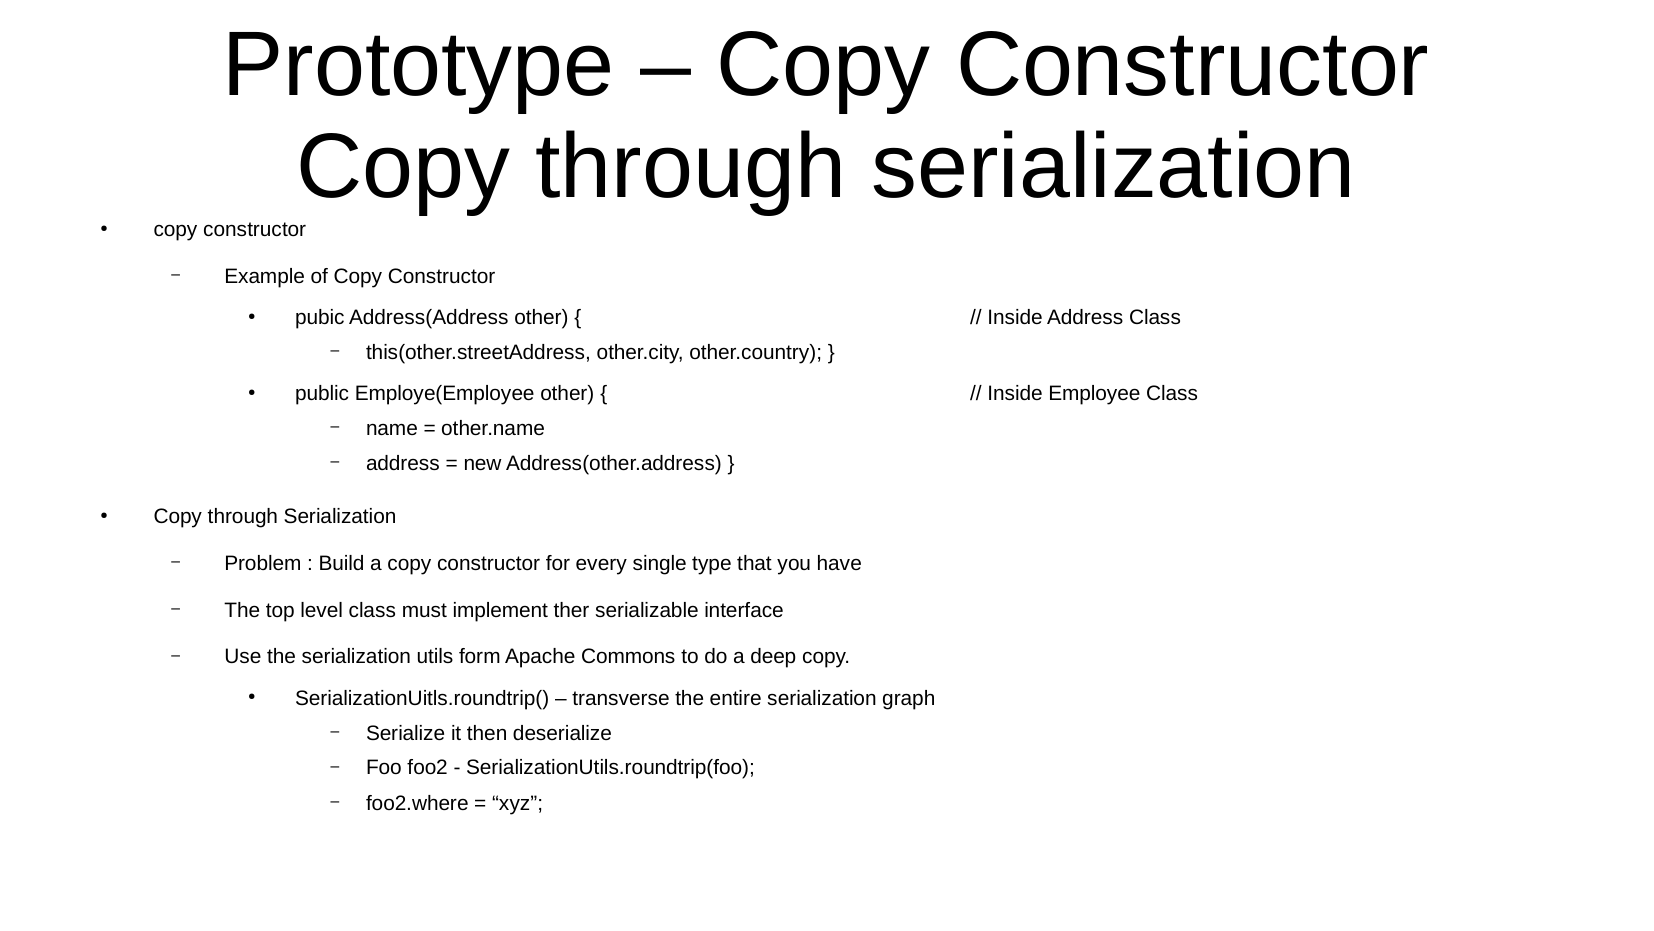

# Prototype – Copy Constructor Copy through serialization
copy constructor
Example of Copy Constructor
pubic Address(Address other) { 						// Inside Address Class
this(other.streetAddress, other.city, other.country); }
public Employe(Employee other) {					// Inside Employee Class
name = other.name
address = new Address(other.address) }
Copy through Serialization
Problem : Build a copy constructor for every single type that you have
The top level class must implement ther serializable interface
Use the serialization utils form Apache Commons to do a deep copy.
SerializationUitls.roundtrip() – transverse the entire serialization graph
Serialize it then deserialize
Foo foo2 - SerializationUtils.roundtrip(foo);
foo2.where = “xyz”;